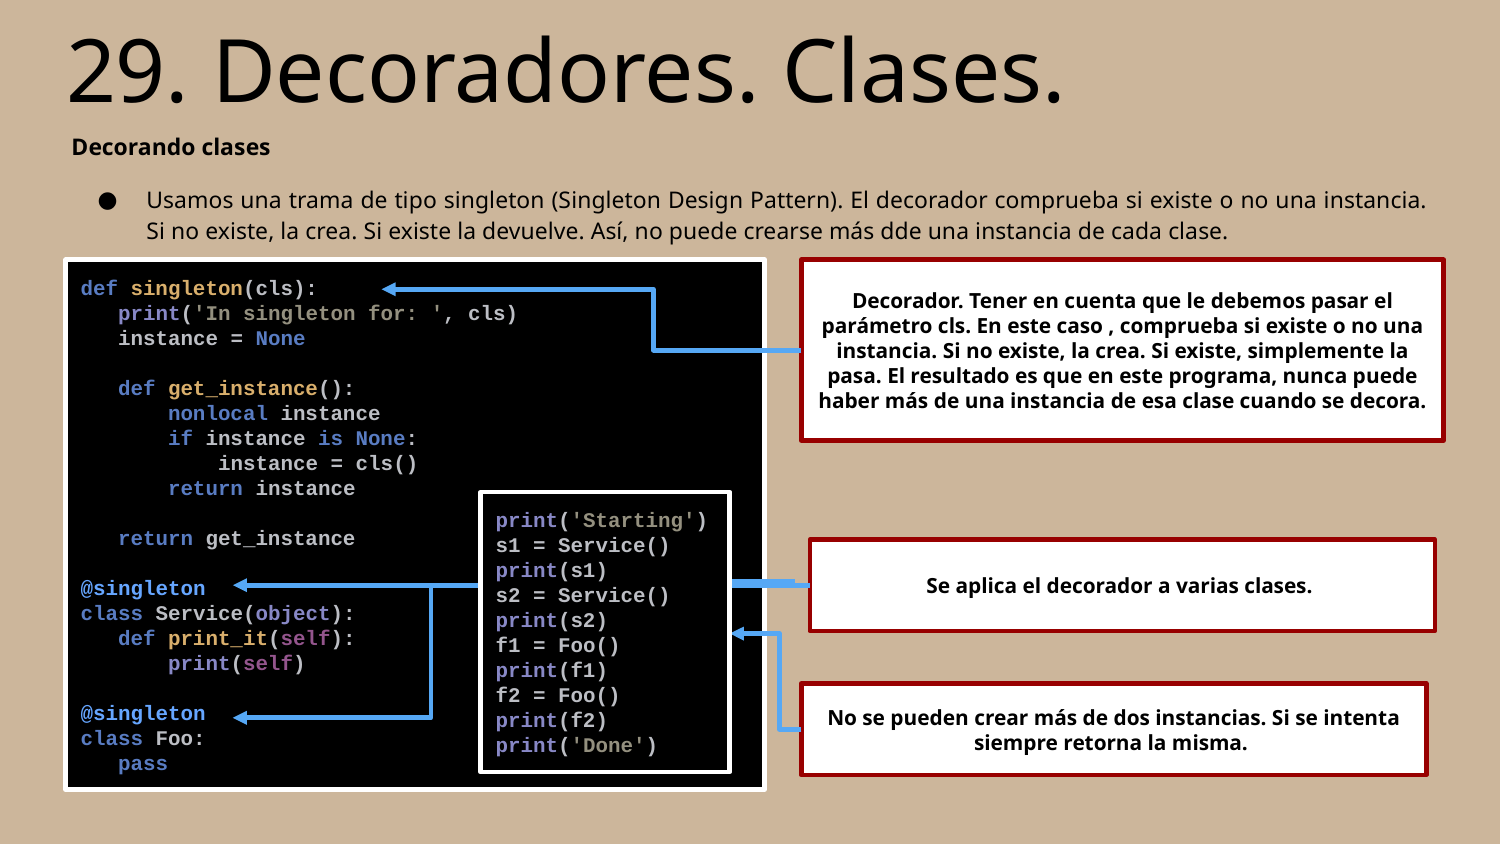

# 29. Decoradores. Clases.
Decorando clases
Usamos una trama de tipo singleton (Singleton Design Pattern). El decorador comprueba si existe o no una instancia. Si no existe, la crea. Si existe la devuelve. Así, no puede crearse más dde una instancia de cada clase.
def singleton(cls):
 print('In singleton for: ', cls)
 instance = None
 def get_instance():
 nonlocal instance
 if instance is None:
 instance = cls()
 return instance
 return get_instance
@singleton
class Service(object):
 def print_it(self):
 print(self)
@singleton
class Foo:
 pass
Decorador. Tener en cuenta que le debemos pasar el parámetro cls. En este caso , comprueba si existe o no una instancia. Si no existe, la crea. Si existe, simplemente la pasa. El resultado es que en este programa, nunca puede haber más de una instancia de esa clase cuando se decora.
print('Starting')
s1 = Service()
print(s1)
s2 = Service()
print(s2)
f1 = Foo()
print(f1)
f2 = Foo()
print(f2)
print('Done')
Se aplica el decorador a varias clases.
No se pueden crear más de dos instancias. Si se intenta siempre retorna la misma.